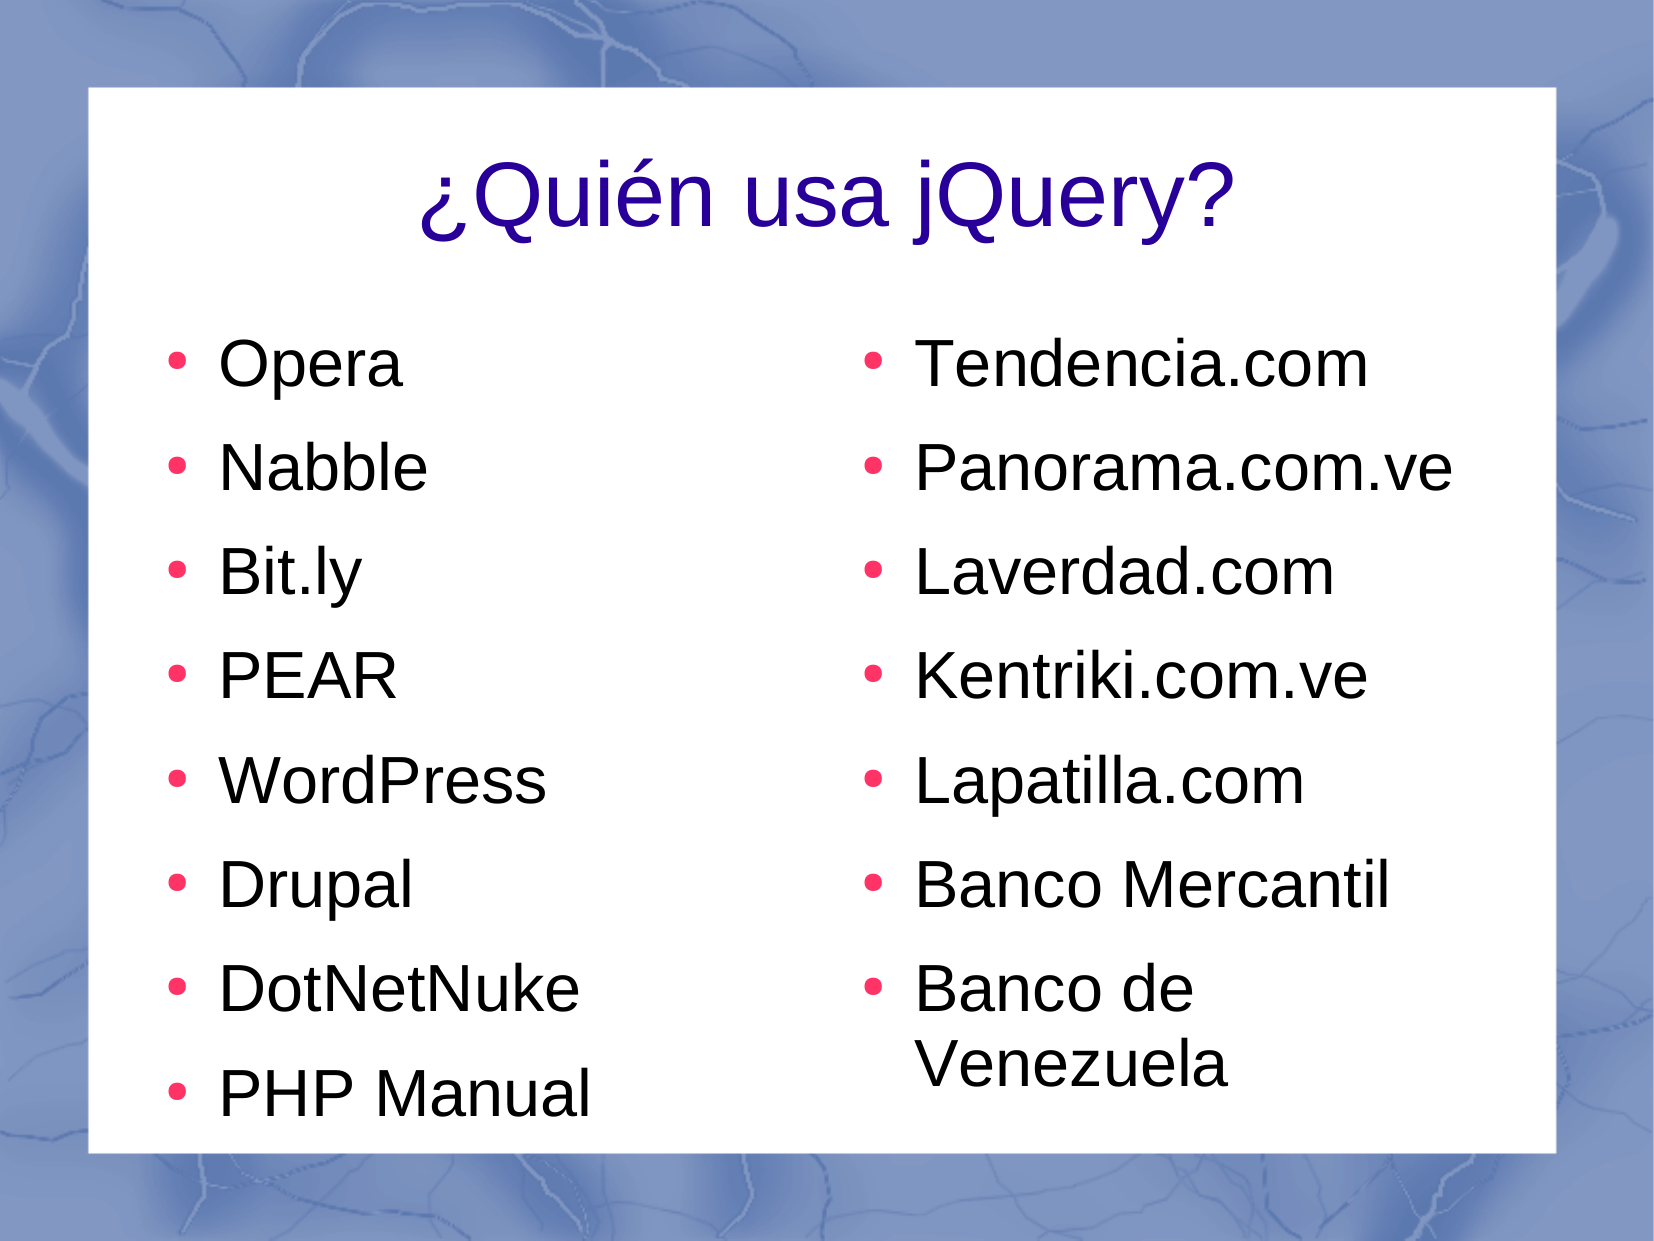

# ¿Quién usa jQuery?
Opera
Nabble
Bit.ly
PEAR
WordPress
Drupal
DotNetNuke
PHP Manual
Tendencia.com
Panorama.com.ve
Laverdad.com
Kentriki.com.ve
Lapatilla.com
Banco Mercantil
Banco de Venezuela